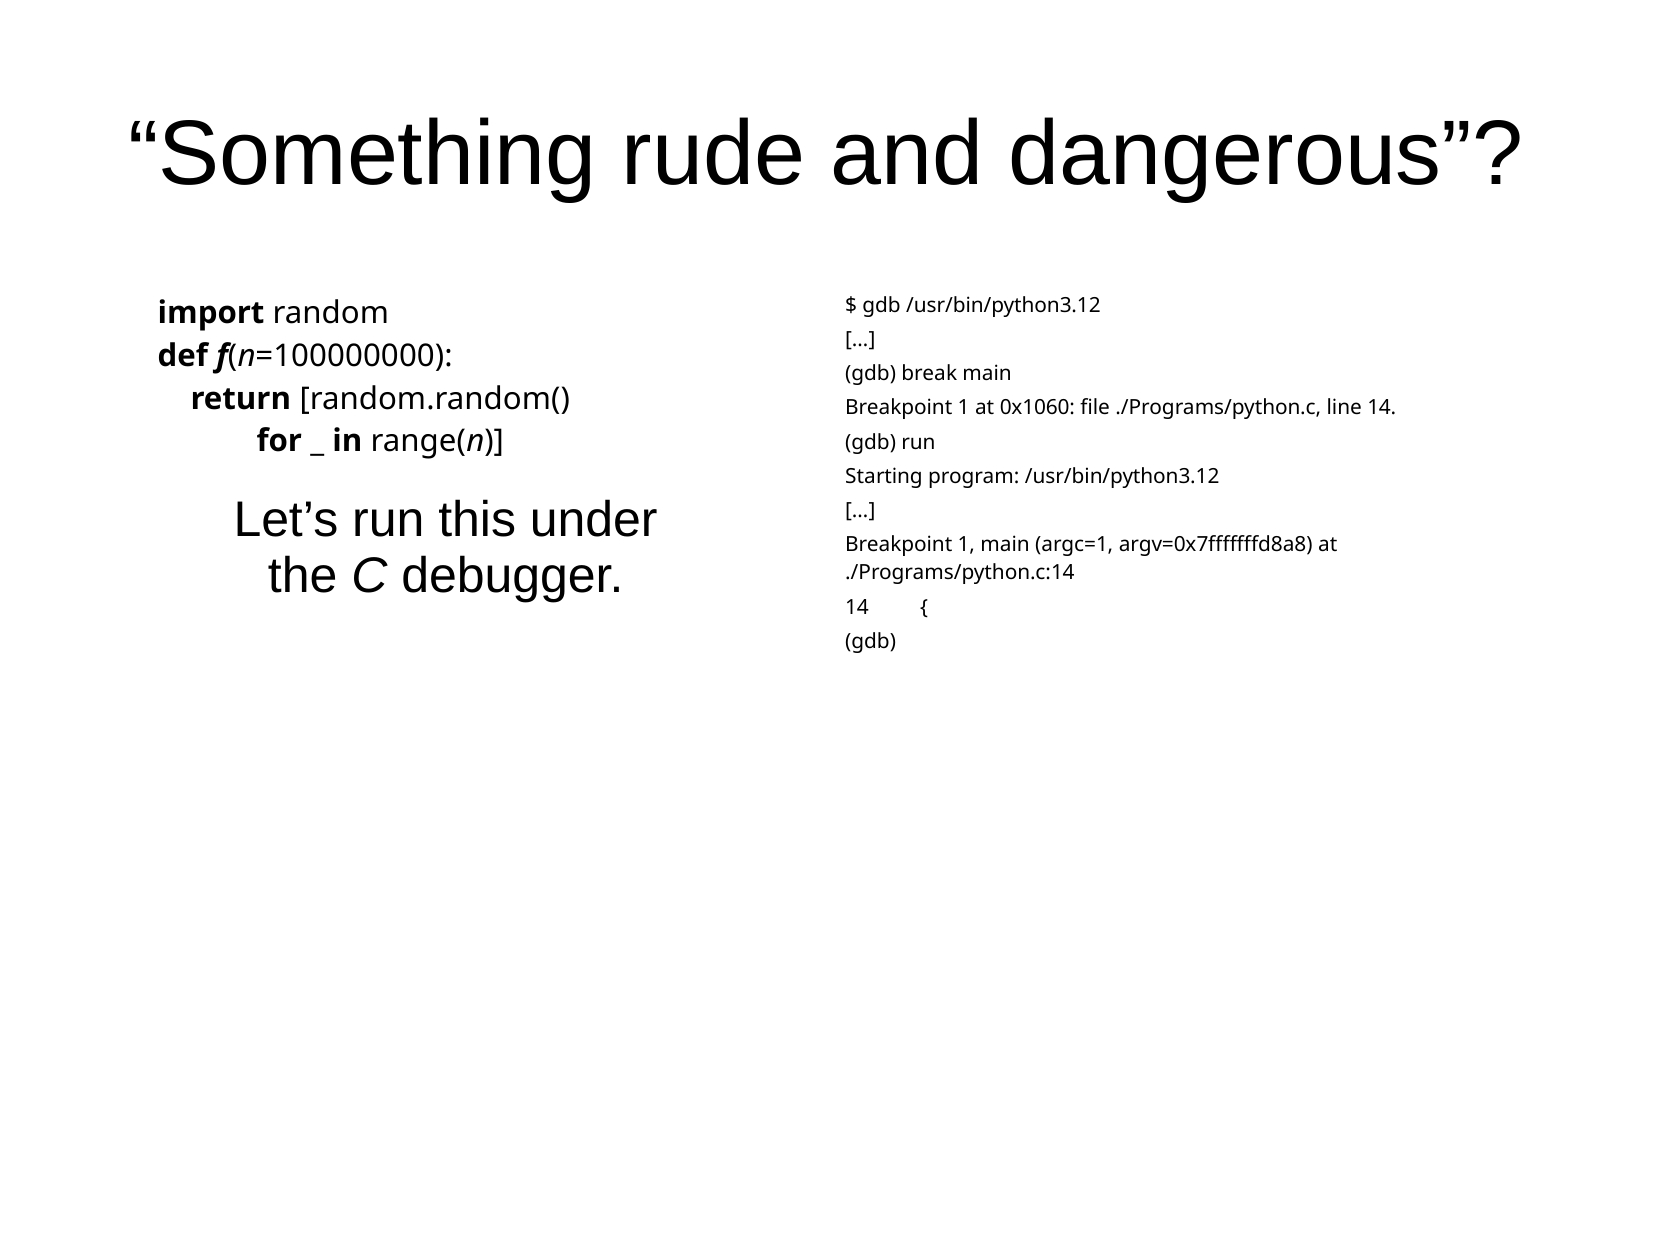

# “Something rude and dangerous”?
import random
def f(n=100000000):
 return [random.random()
 for _ in range(n)]
Let’s run this under
the C debugger.
$ gdb /usr/bin/python3.12
[…]
(gdb) break main
Breakpoint 1 at 0x1060: file ./Programs/python.c, line 14.
(gdb) run
Starting program: /usr/bin/python3.12
[…]
Breakpoint 1, main (argc=1, argv=0x7fffffffd8a8) at ./Programs/python.c:14
14	{
(gdb)